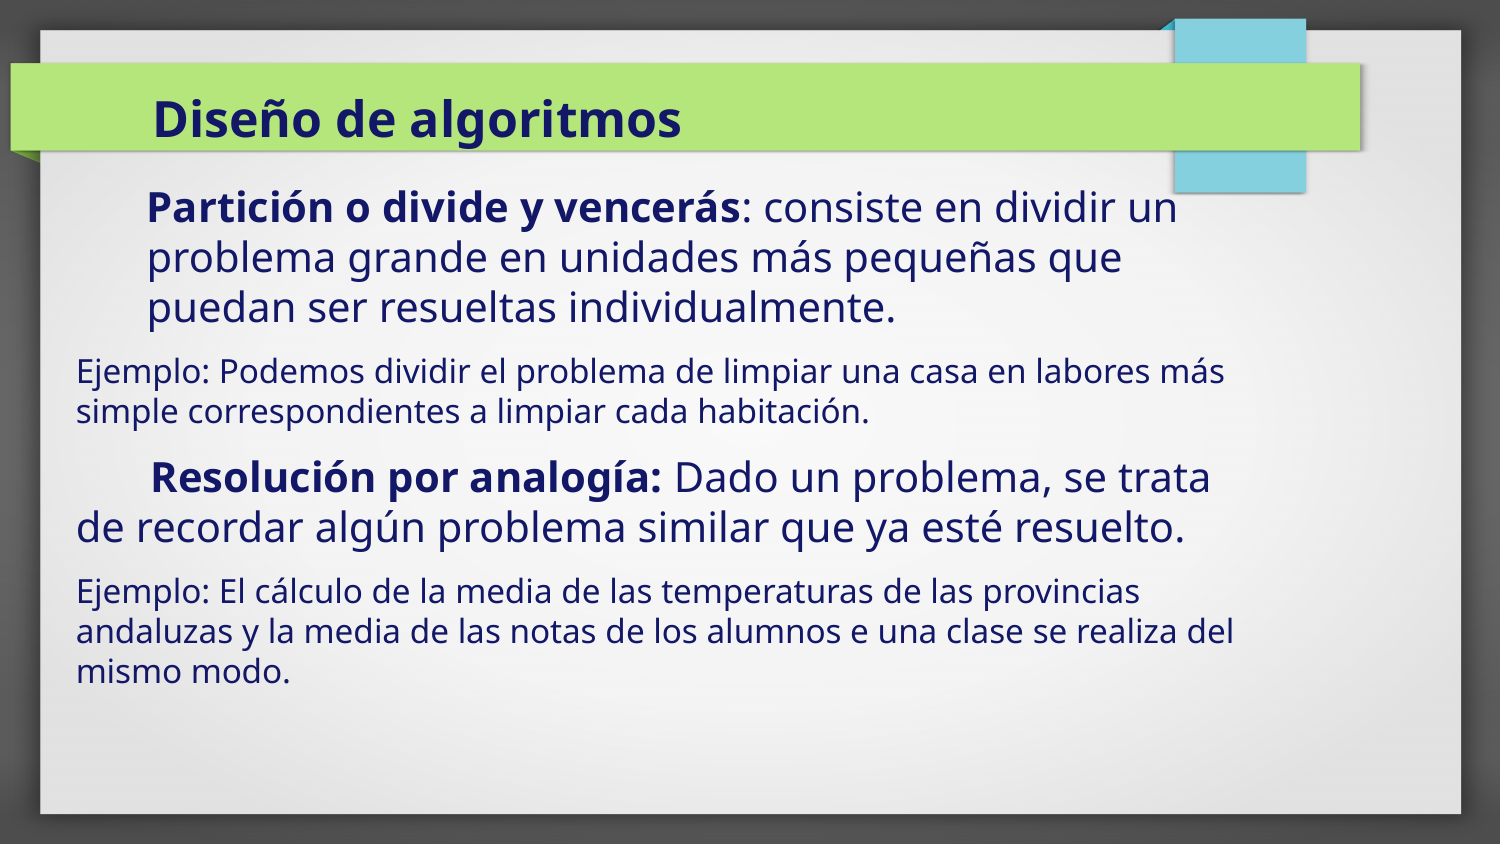

# Diseño de algoritmos
Partición o divide y vencerás: consiste en dividir un problema grande en unidades más pequeñas que puedan ser resueltas individualmente.
Ejemplo: Podemos dividir el problema de limpiar una casa en labores más simple correspondientes a limpiar cada habitación.
 	Resolución por analogía: Dado un problema, se trata de recordar algún problema similar que ya esté resuelto.
Ejemplo: El cálculo de la media de las temperaturas de las provincias andaluzas y la media de las notas de los alumnos e una clase se realiza del mismo modo.